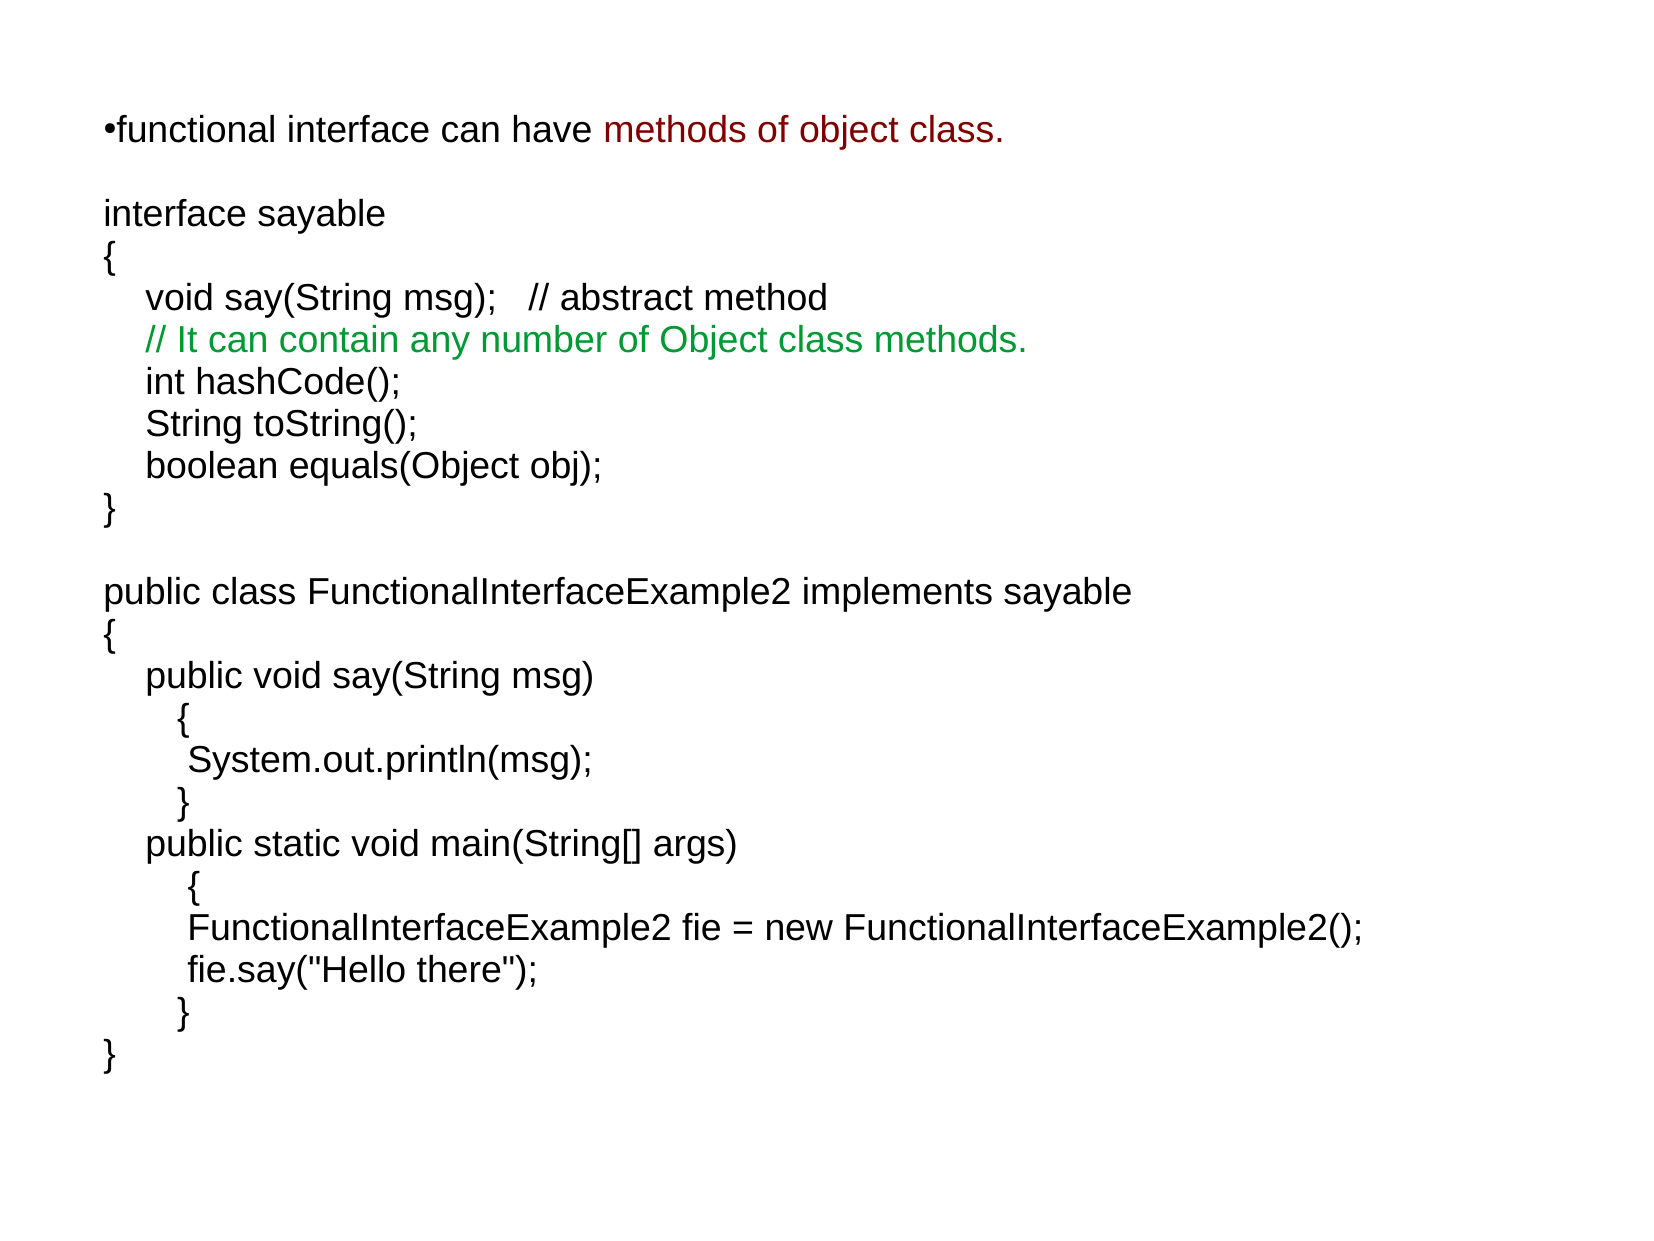

functional interface can have methods of object class.
interface sayable
{
 void say(String msg); // abstract method
 // It can contain any number of Object class methods.
 int hashCode();
 String toString();
 boolean equals(Object obj);
}
public class FunctionalInterfaceExample2 implements sayable
{
 public void say(String msg)
	{
 System.out.println(msg);
 	}
 public static void main(String[] args)
	 {
 FunctionalInterfaceExample2 fie = new FunctionalInterfaceExample2();
 fie.say("Hello there");
 	}
}